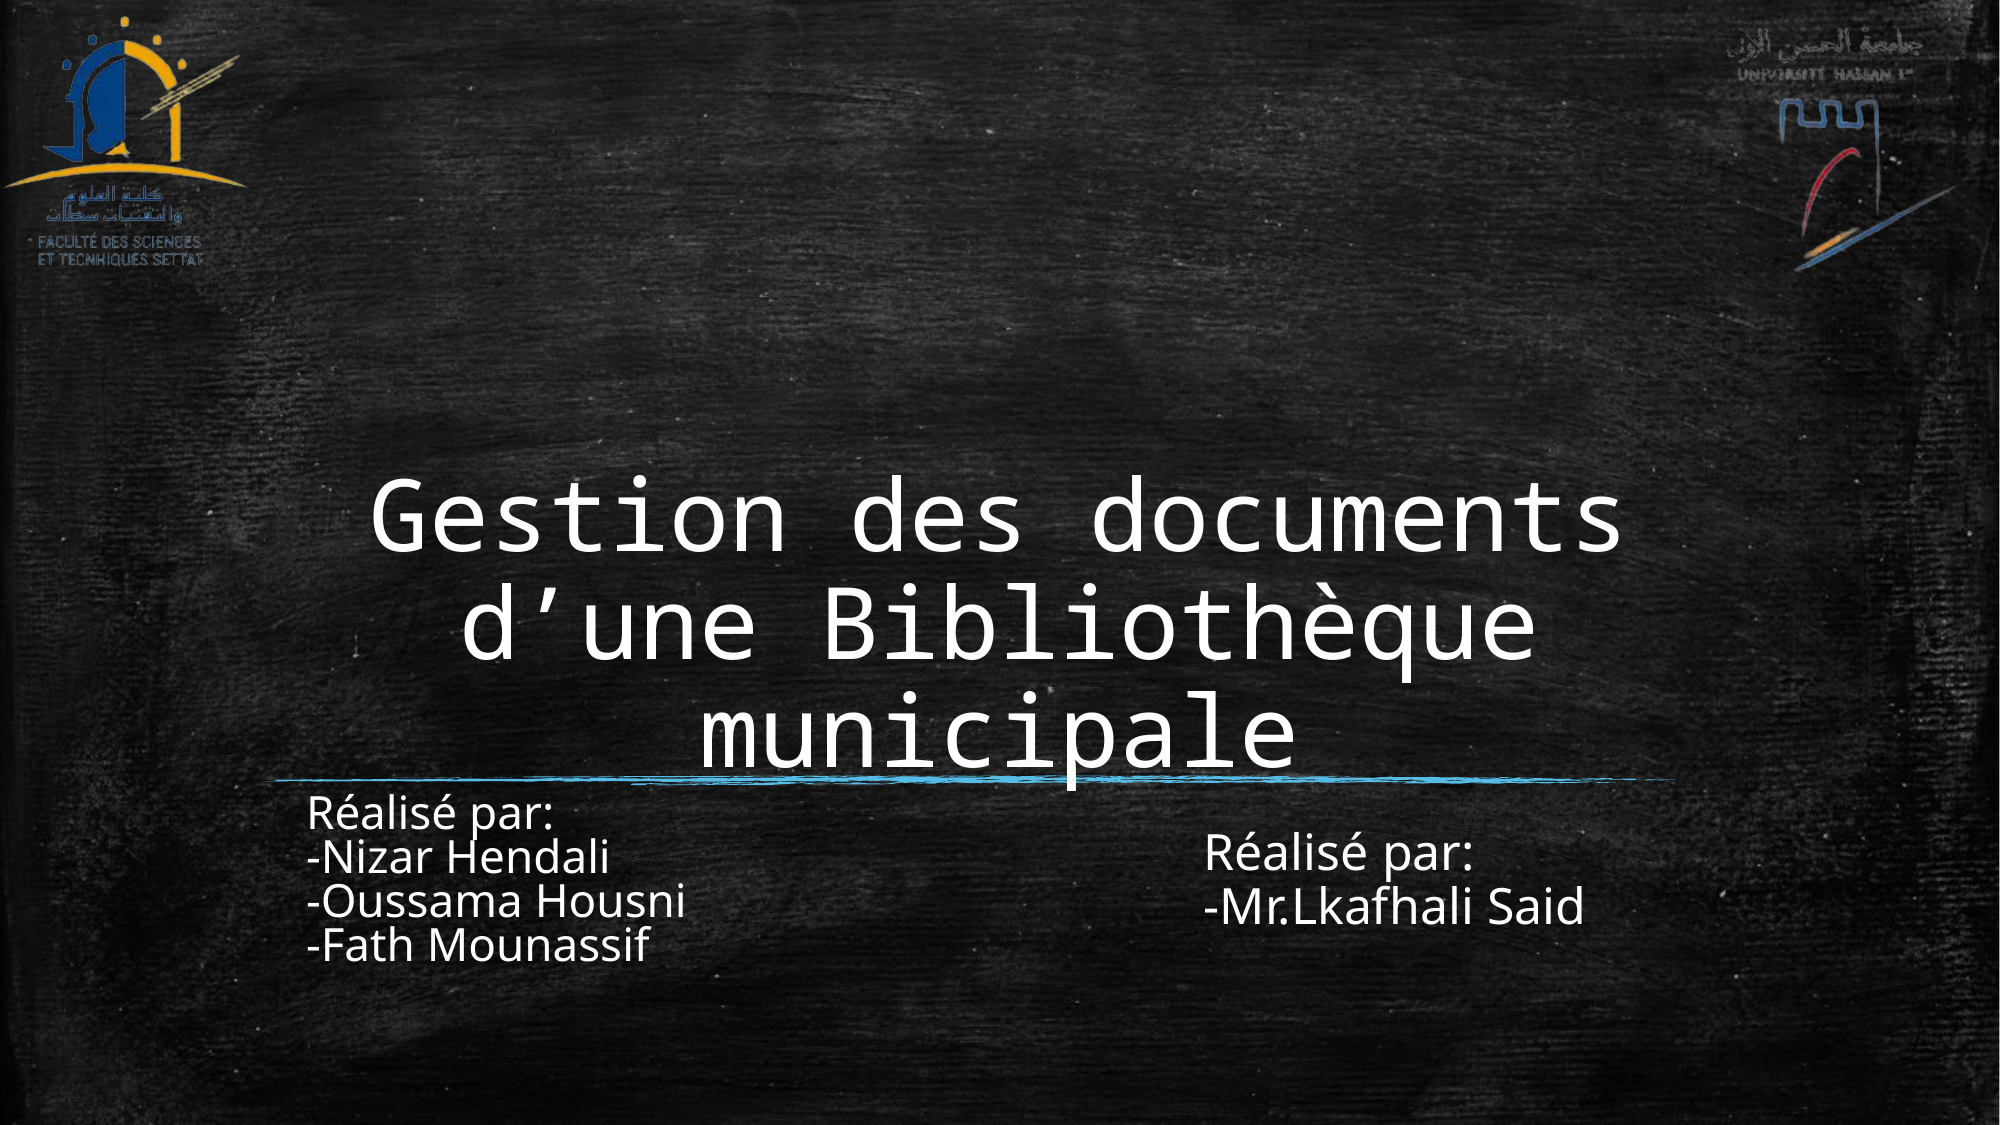

# Gestion des documents d’une Bibliothèque municipale
Réalisé par:
-Nizar Hendali
-Oussama Housni
-Fath Mounassif
Réalisé par:
-Mr.Lkafhali Said